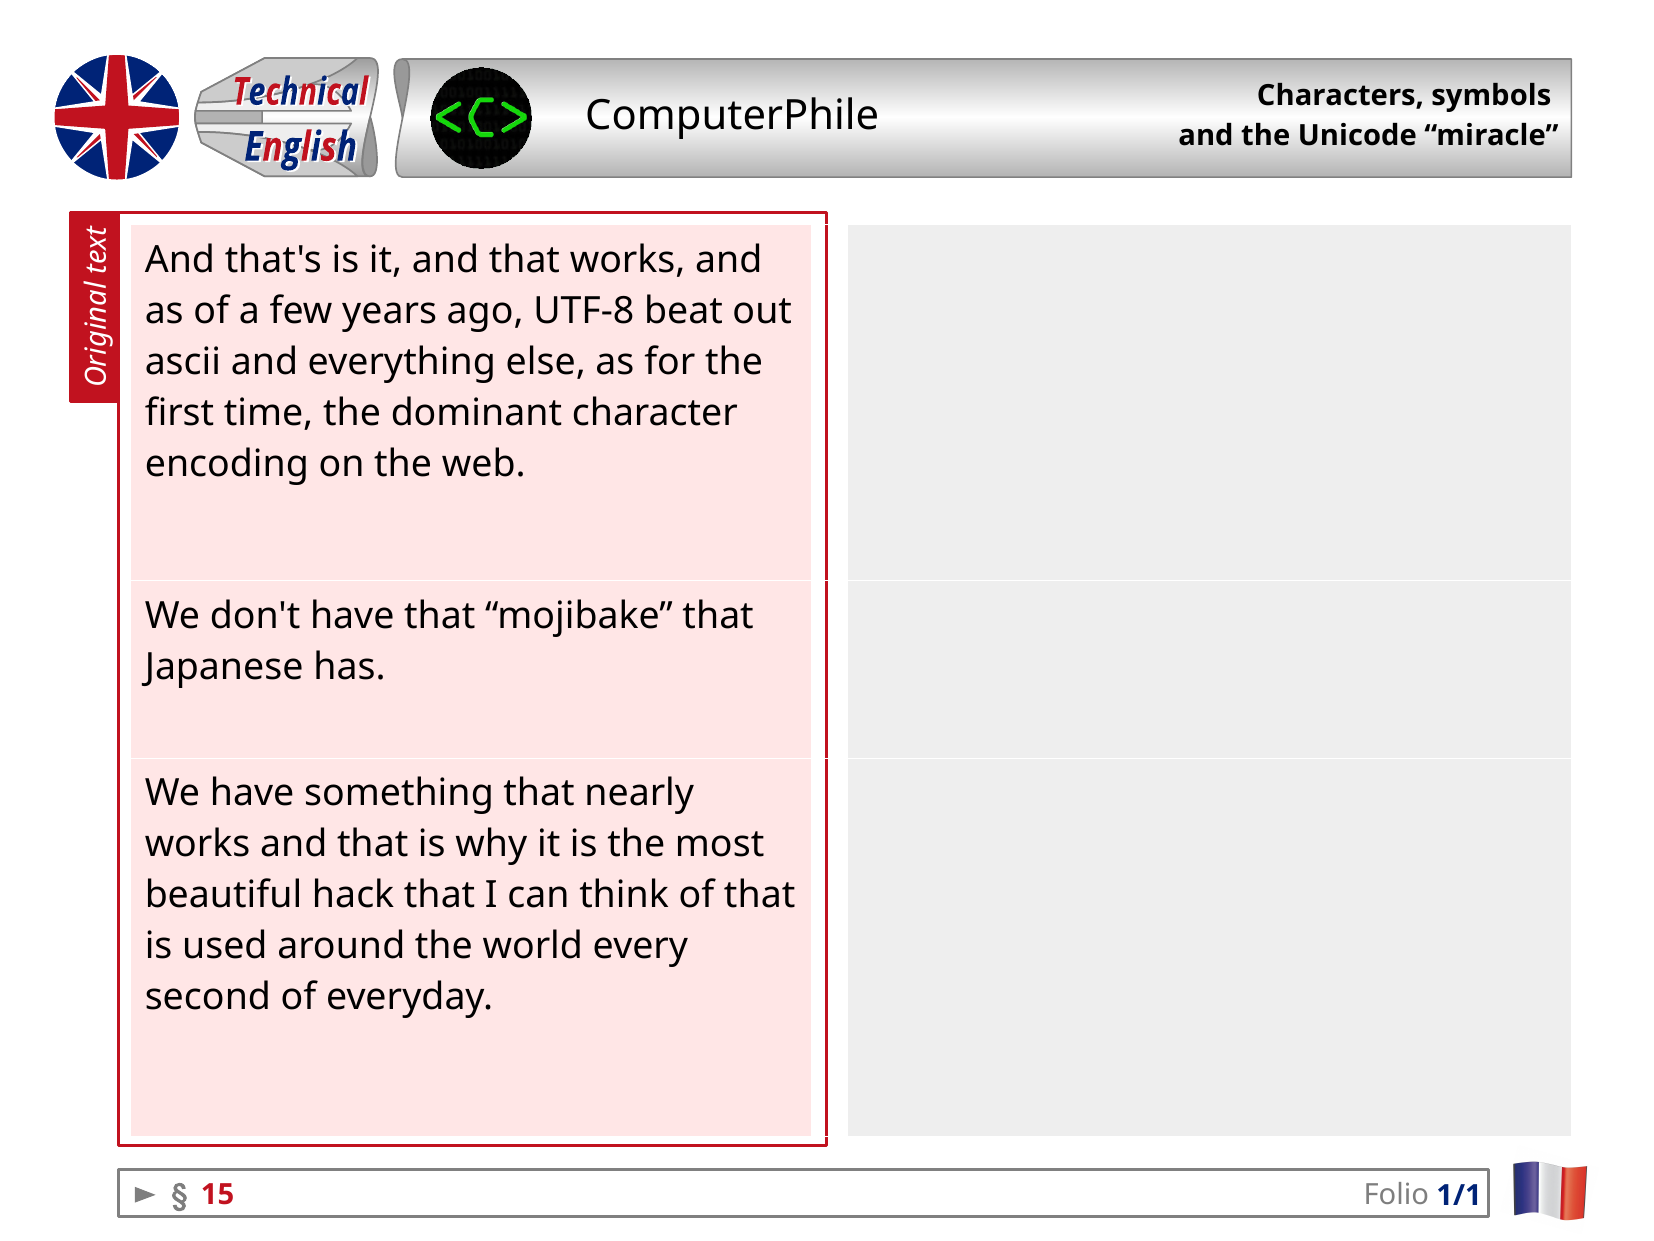

#
| And that's is it, and that works, and as of a few years ago, UTF‑8 beat out ascii and everything else, as for the first time, the dominant character encoding on the web. | | |
| --- | --- | --- |
| We don't have that “mojibake” that Japanese has. | | |
| We have something that nearly works and that is why it is the most beautiful hack that I can think of that is used around the world every second of everyday. | | |
15
1/1